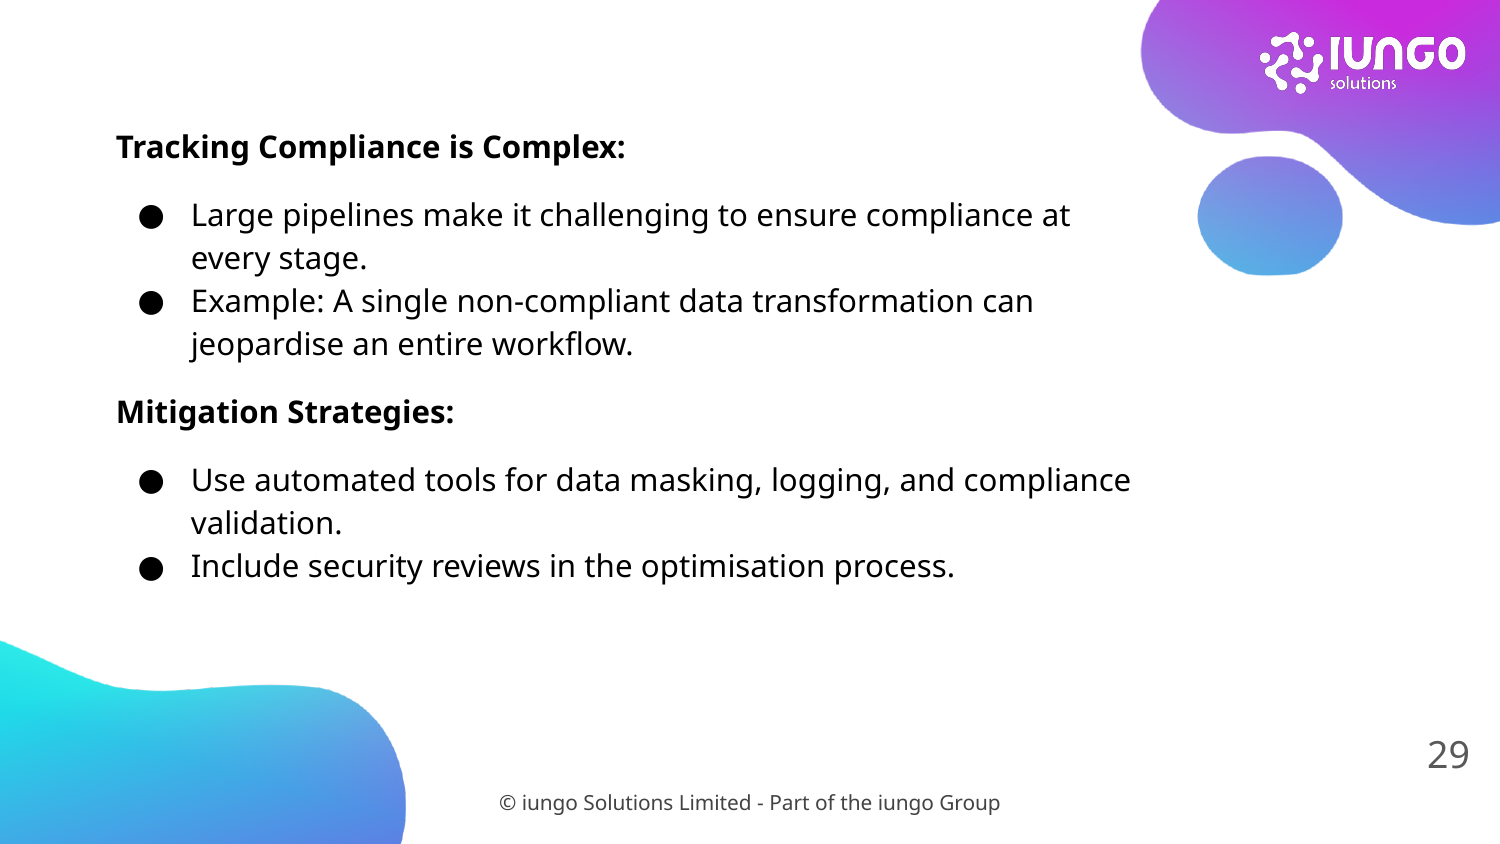

# Tracking Compliance is Complex:
Large pipelines make it challenging to ensure compliance at every stage.
Example: A single non-compliant data transformation can jeopardise an entire workflow.
Mitigation Strategies:
Use automated tools for data masking, logging, and compliance validation.
Include security reviews in the optimisation process.